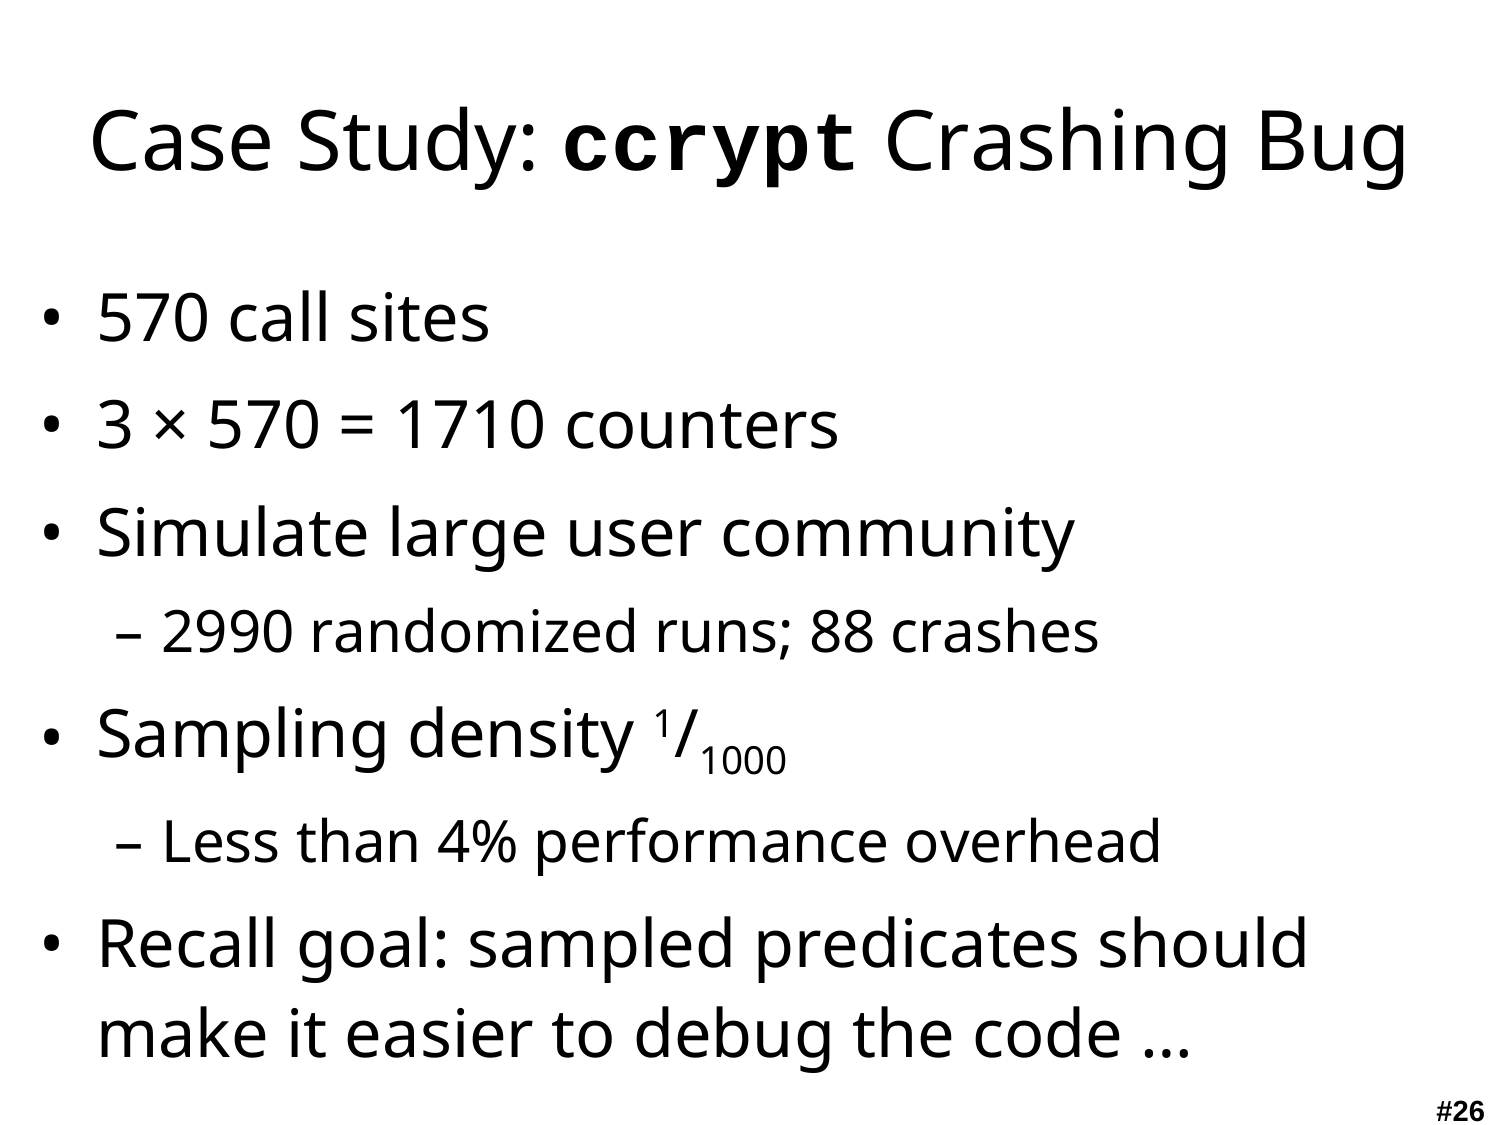

# Case Study: ccrypt Crashing Bug
570 call sites
3 × 570 = 1710 counters
Simulate large user community
2990 randomized runs; 88 crashes
Sampling density 1/1000
Less than 4% performance overhead
Recall goal: sampled predicates should make it easier to debug the code …
26